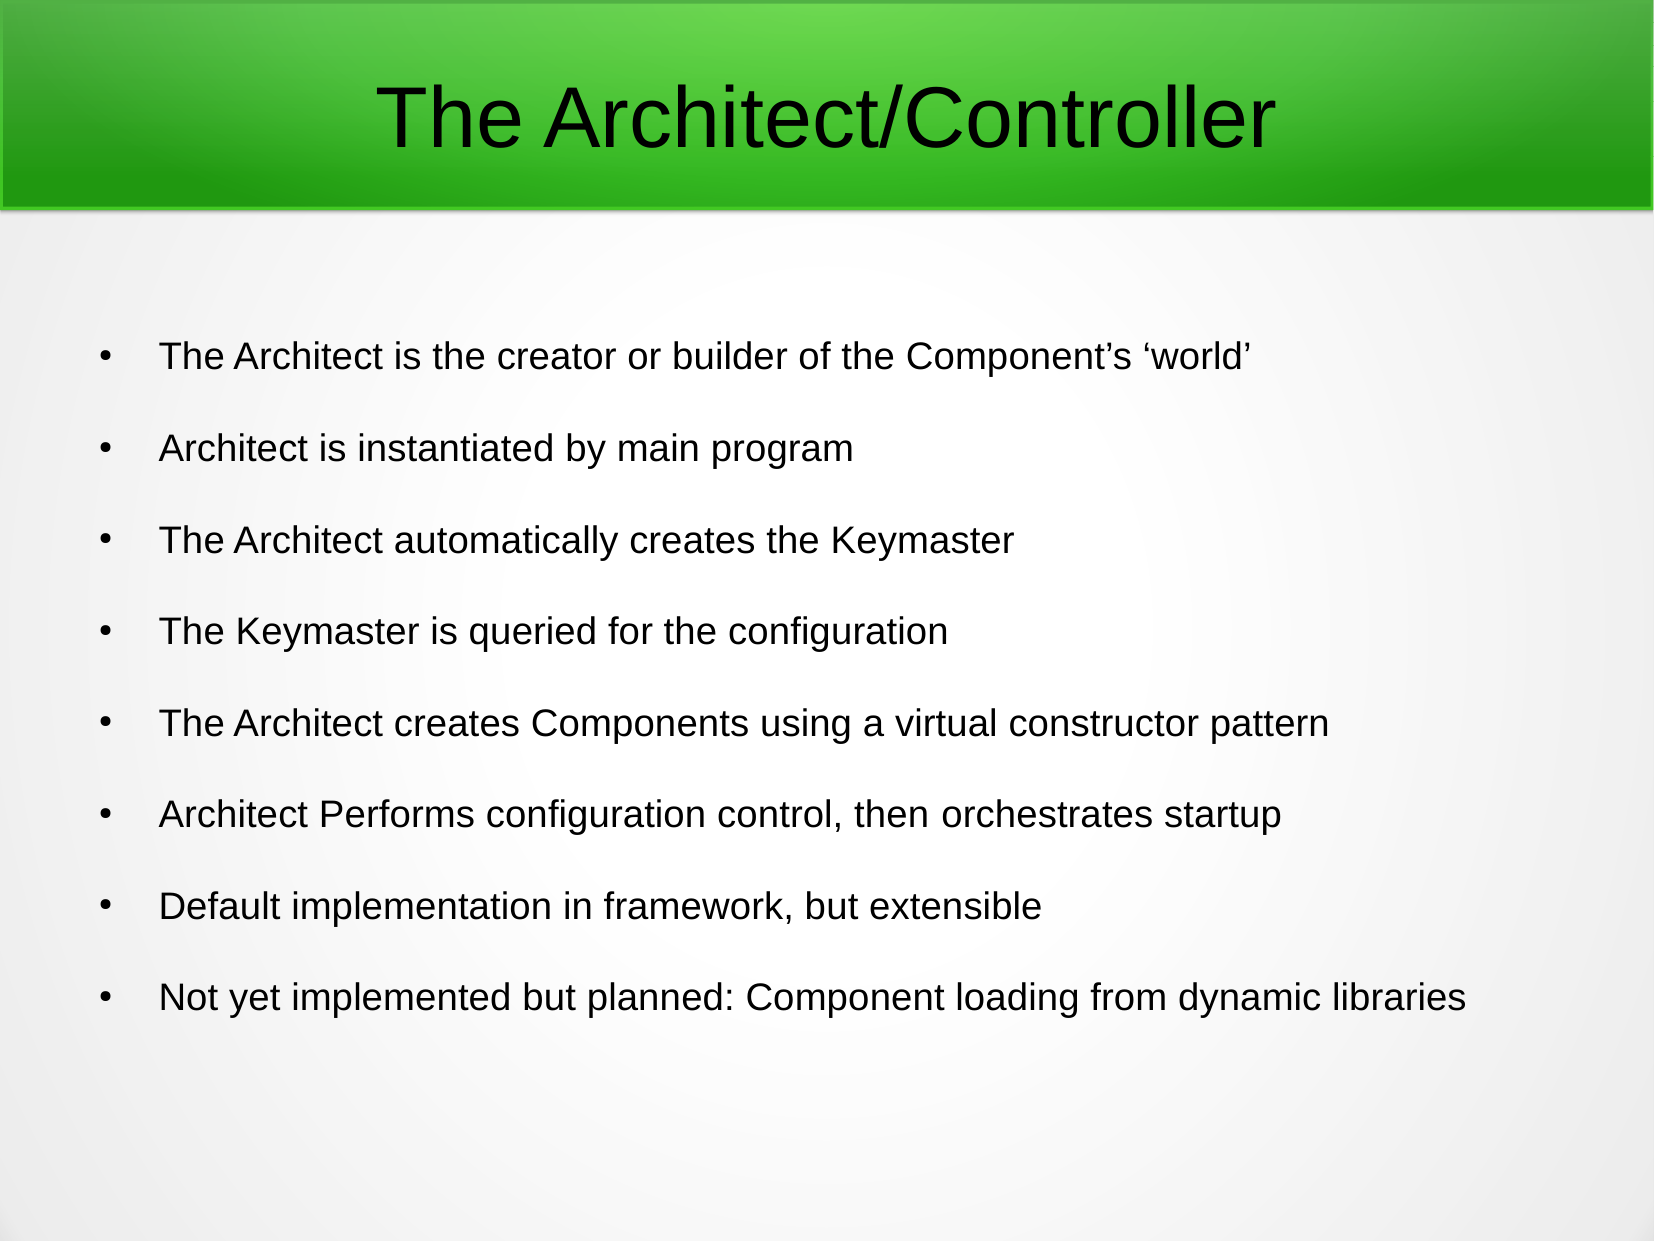

# The Architect/Controller
 The Architect is the creator or builder of the Component’s ‘world’
 Architect is instantiated by main program
 The Architect automatically creates the Keymaster
 The Keymaster is queried for the configuration
 The Architect creates Components using a virtual constructor pattern
 Architect Performs configuration control, then orchestrates startup
 Default implementation in framework, but extensible
 Not yet implemented but planned: Component loading from dynamic libraries